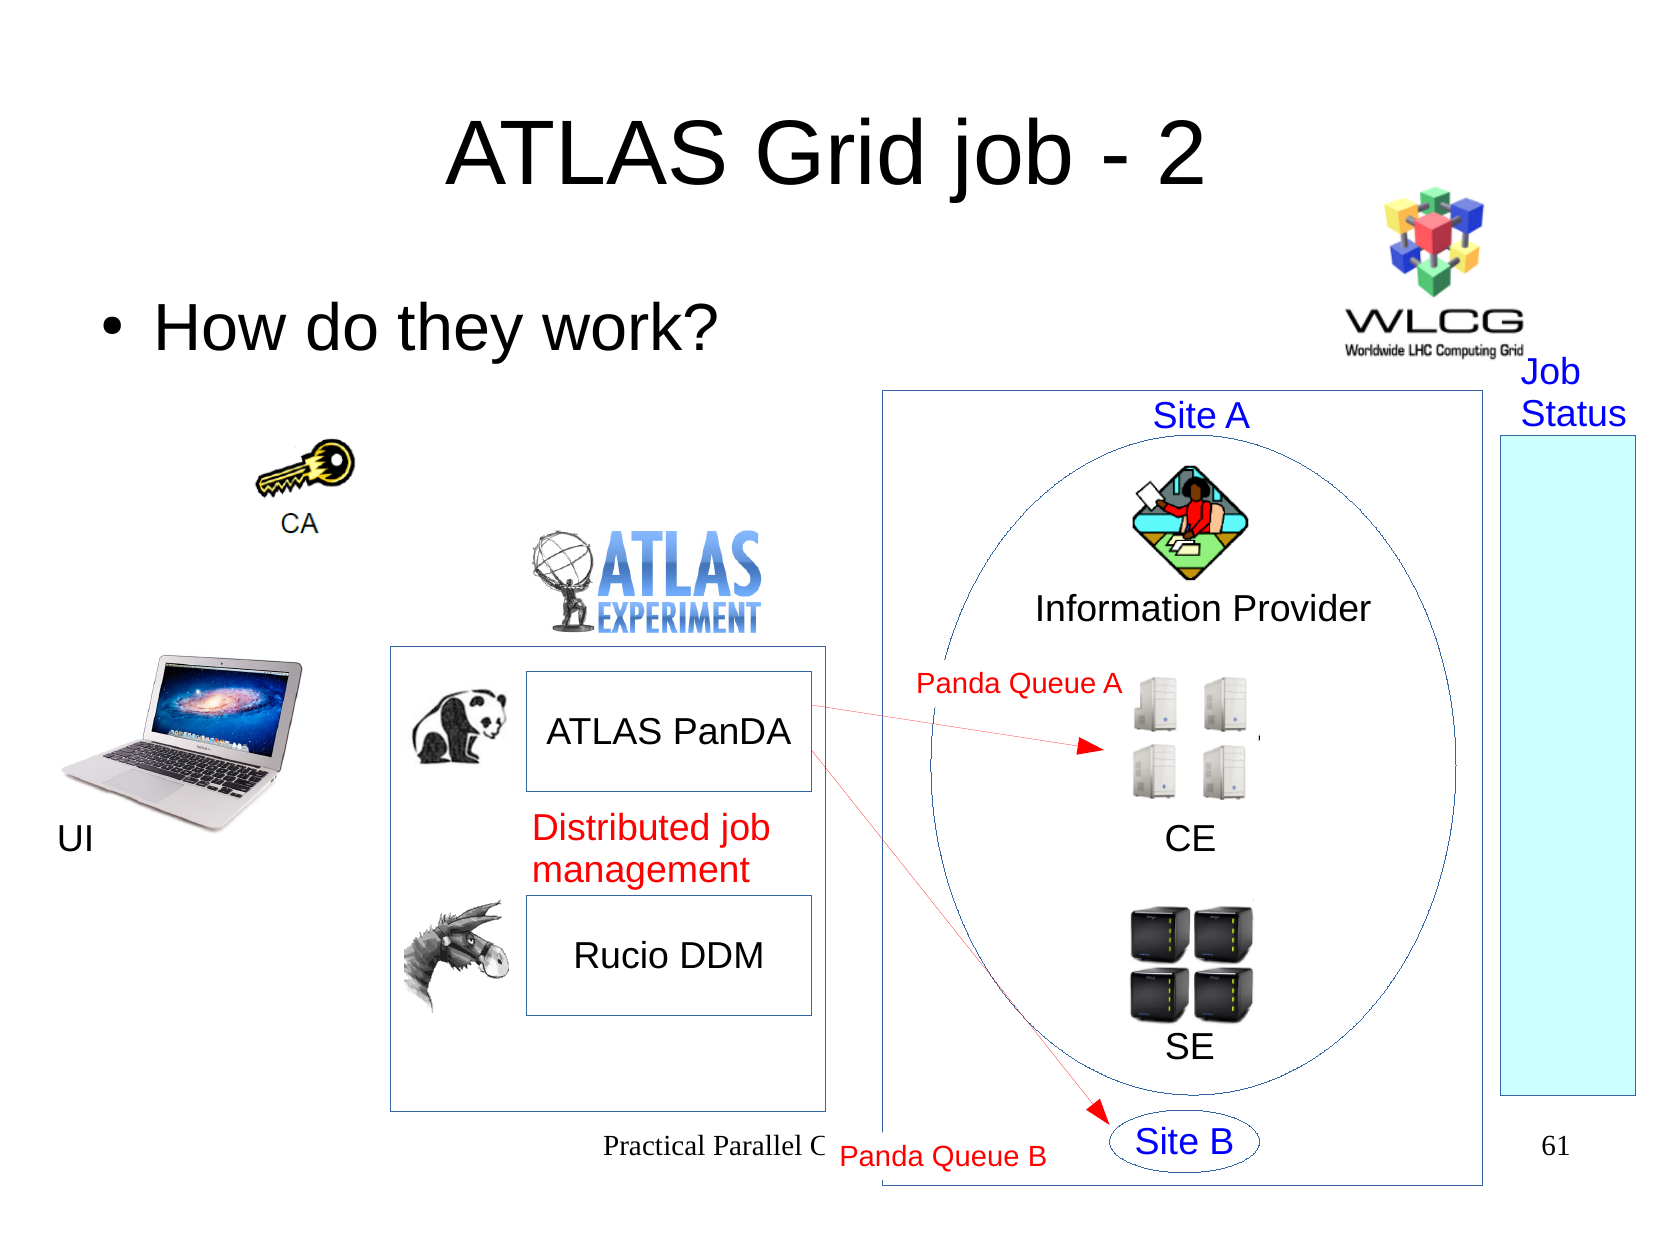

# ATLAS Grid job - 2
How do they work?
Job Status
Site A
Information Provider
Panda Queue A
ATLAS PanDA
Distributed job
management
UI
CE
Rucio DDM
SE
Site B
Practical Parallel Computing - Sose18
61
Panda Queue B